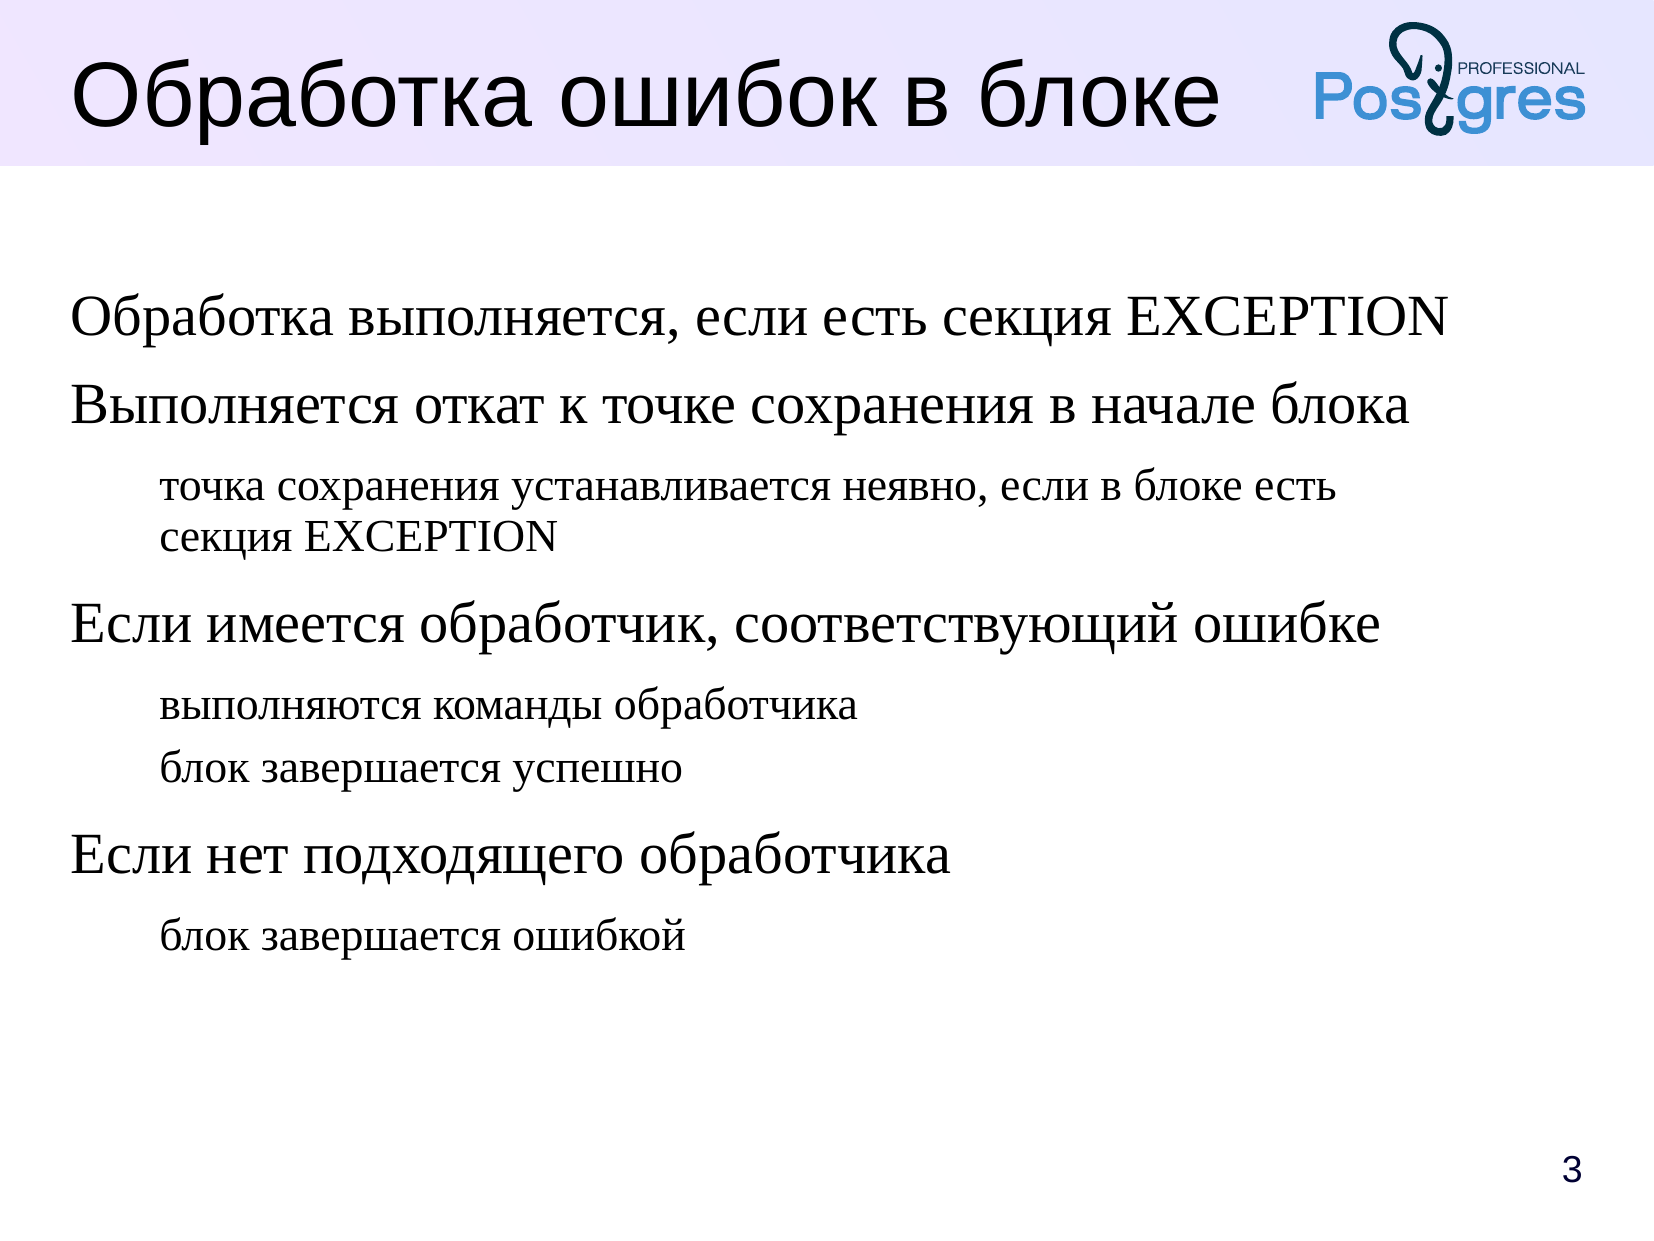

# Обработка ошибок в блоке
Обработка выполняется, если есть секция EXCEPTION
Выполняется откат к точке сохранения в начале блока
точка сохранения устанавливается неявно, если в блоке есть
секция EXCEPTION
Если имеется обработчик, соответствующий ошибке
выполняются команды обработчика
блок завершается успешно
Если нет подходящего обработчика
блок завершается ошибкой